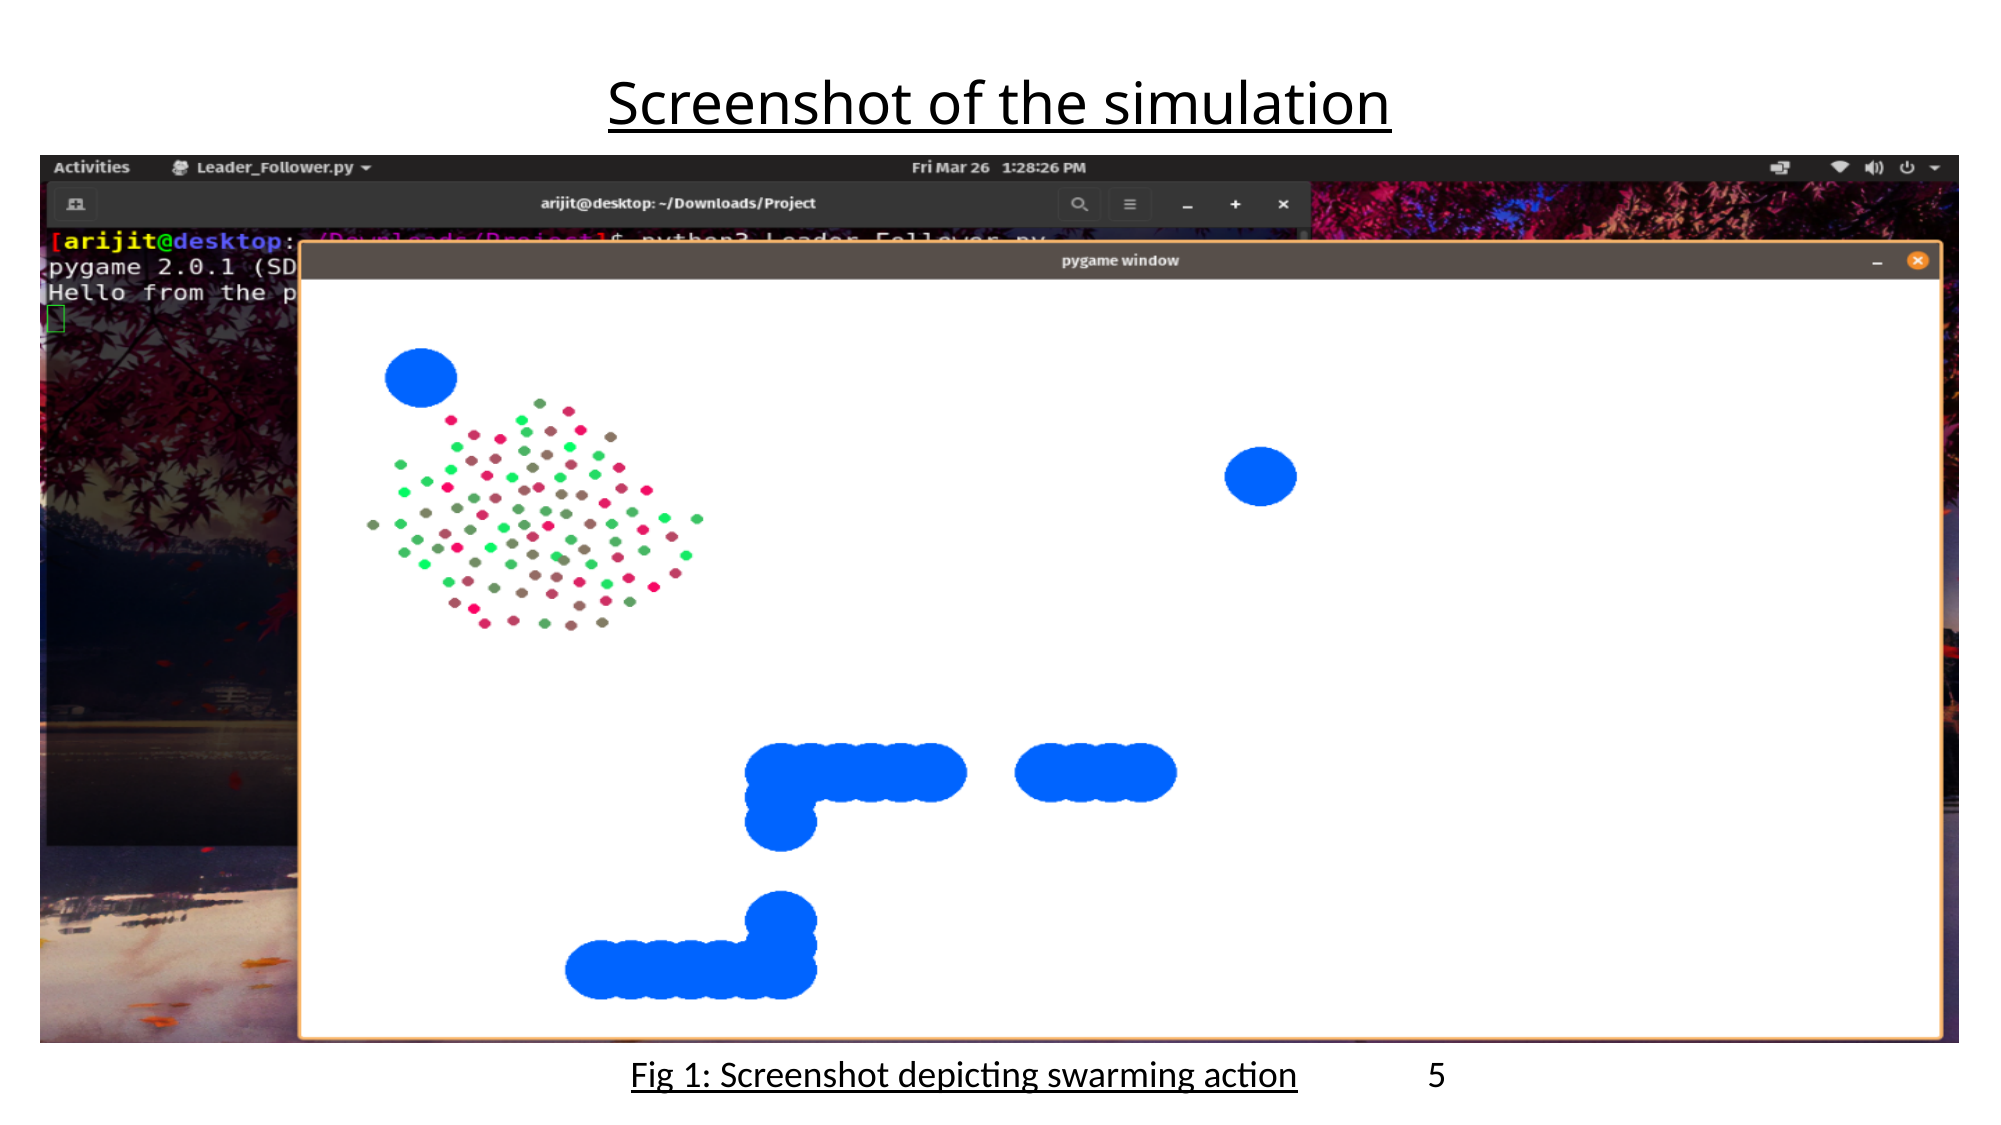

# Screenshot of the simulation
Fig 1: Screenshot depicting swarming action